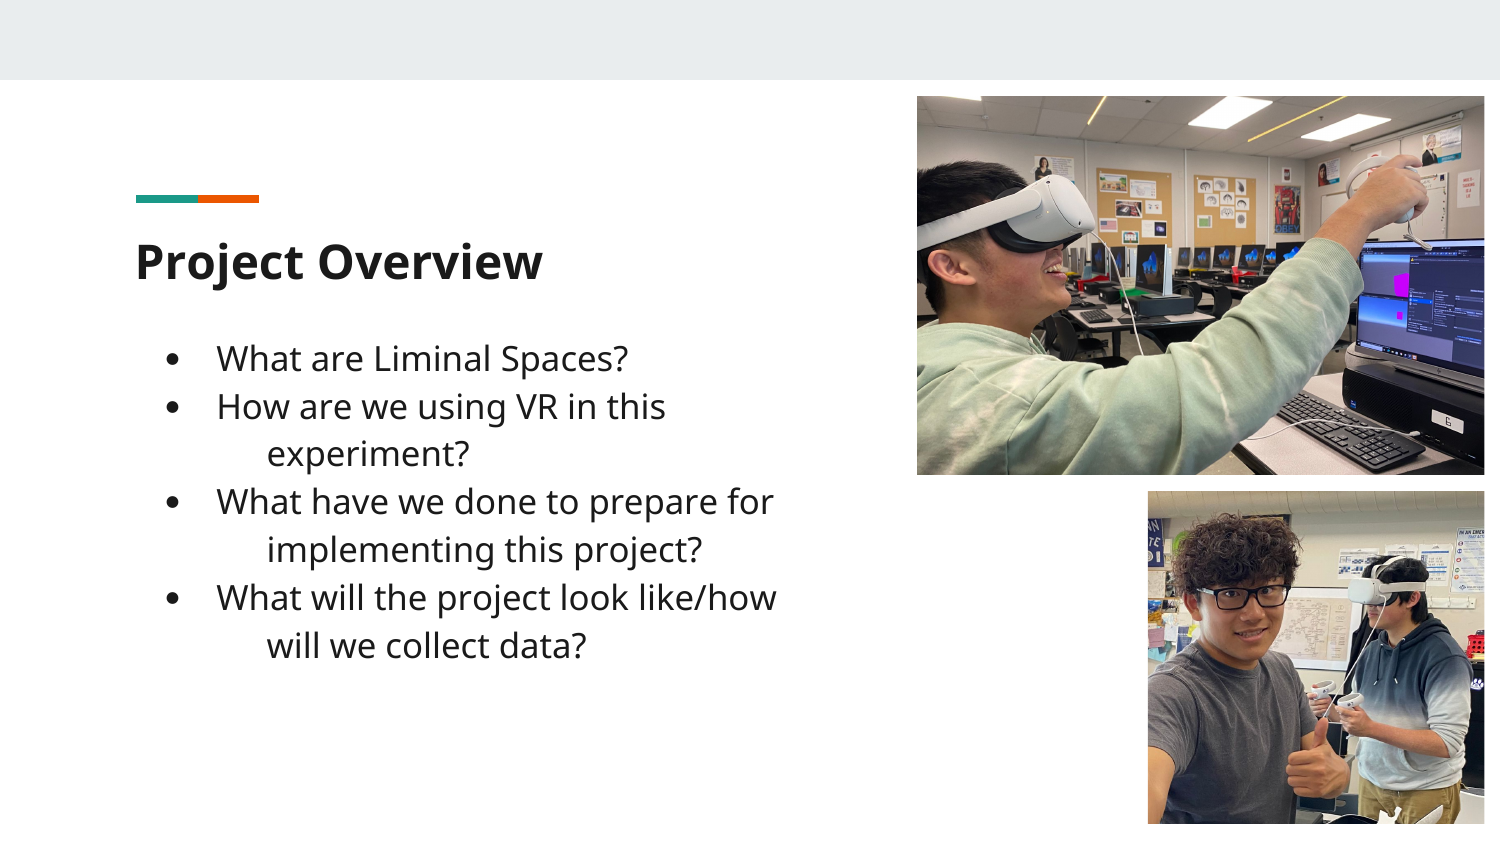

# Project Overview
What are Liminal Spaces?
How are we using VR in this experiment?
What have we done to prepare for implementing this project?
What will the project look like/how will we collect data?